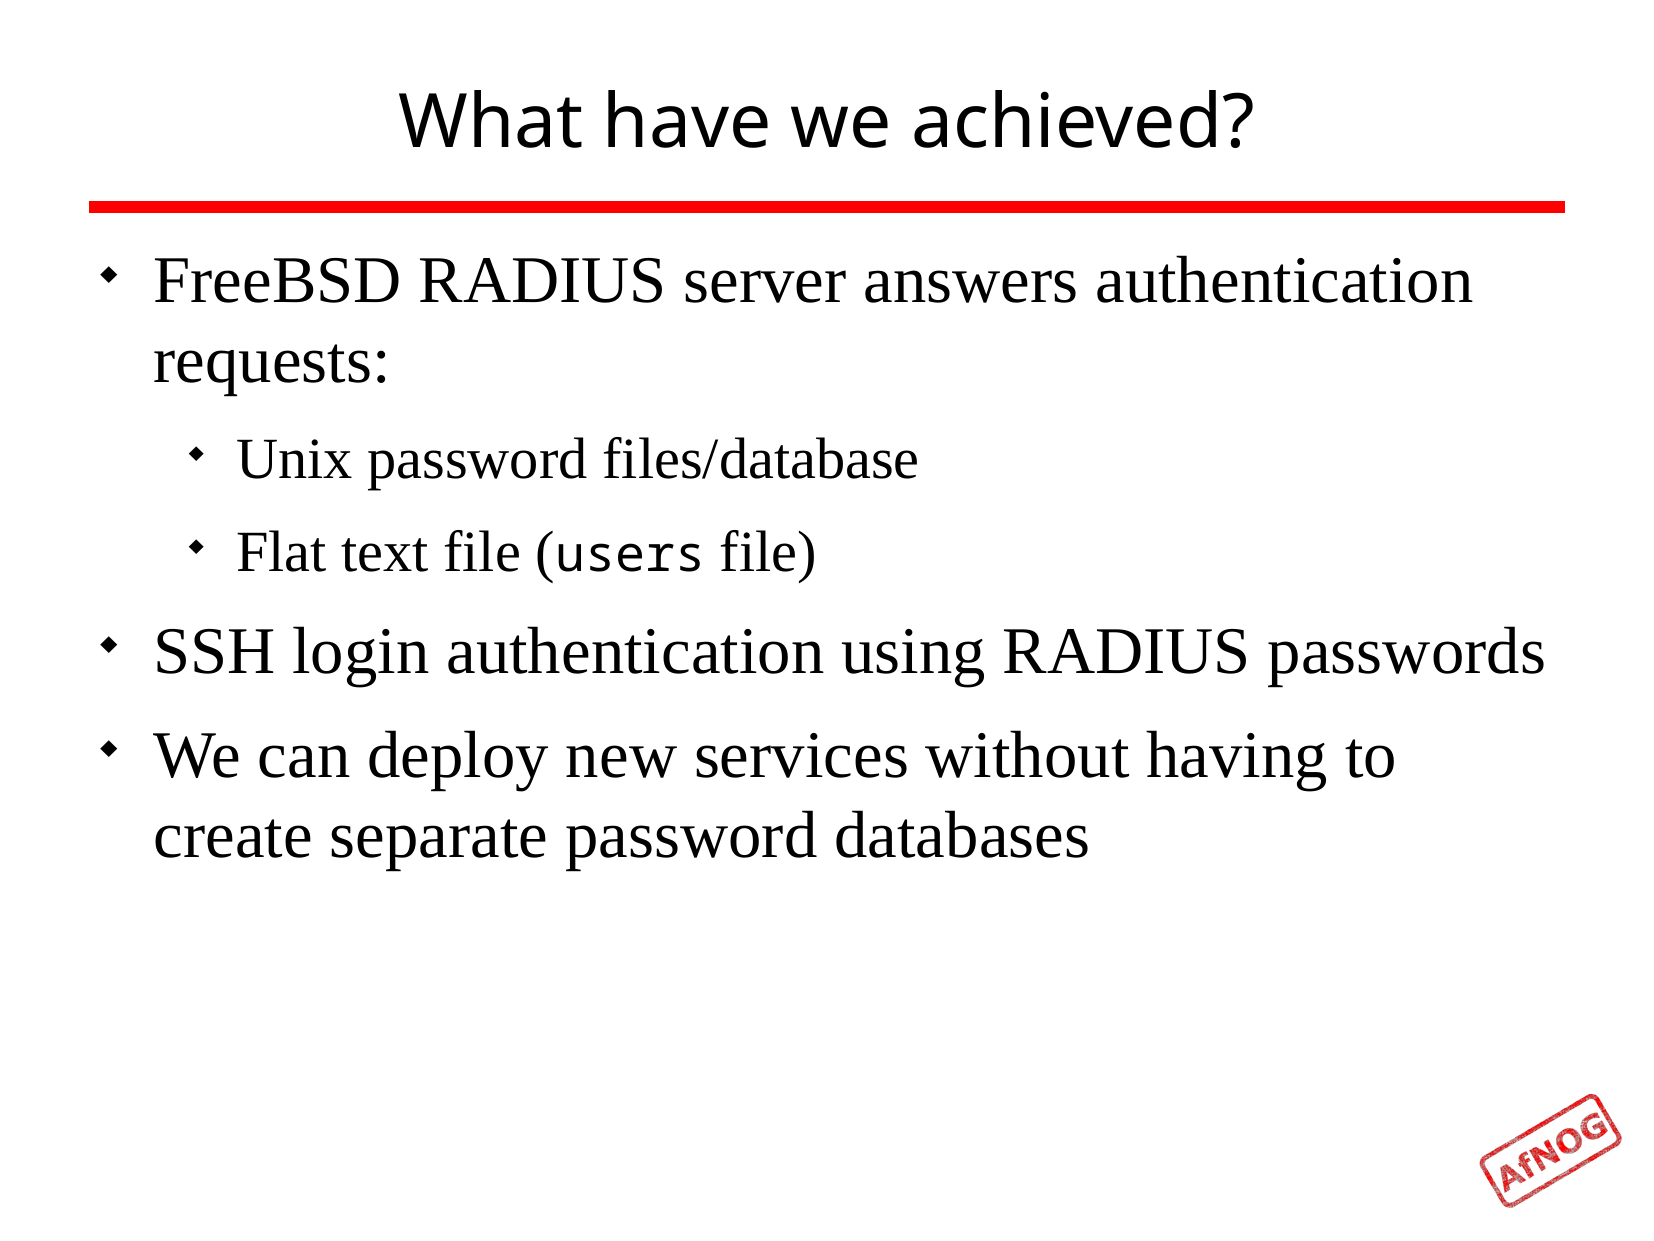

# What have we achieved?
FreeBSD RADIUS server answers authentication requests:
Unix password files/database
Flat text file (users file)
SSH login authentication using RADIUS passwords
We can deploy new services without having to create separate password databases